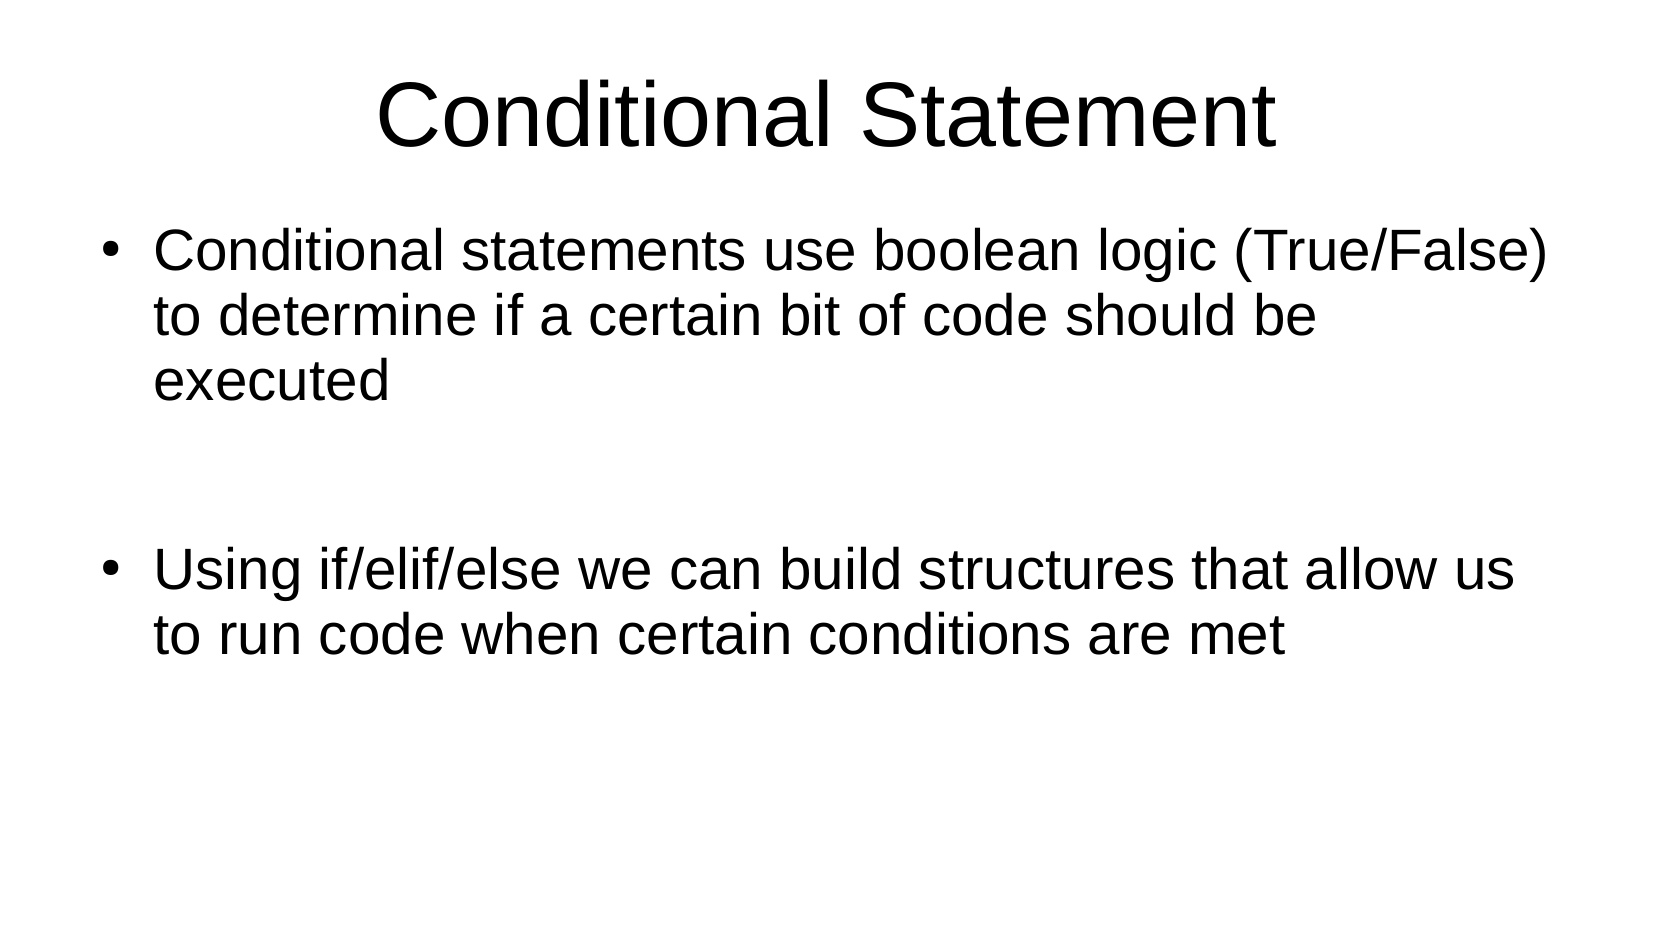

# Conditional Statement
Conditional statements use boolean logic (True/False) to determine if a certain bit of code should be executed
Using if/elif/else we can build structures that allow us to run code when certain conditions are met